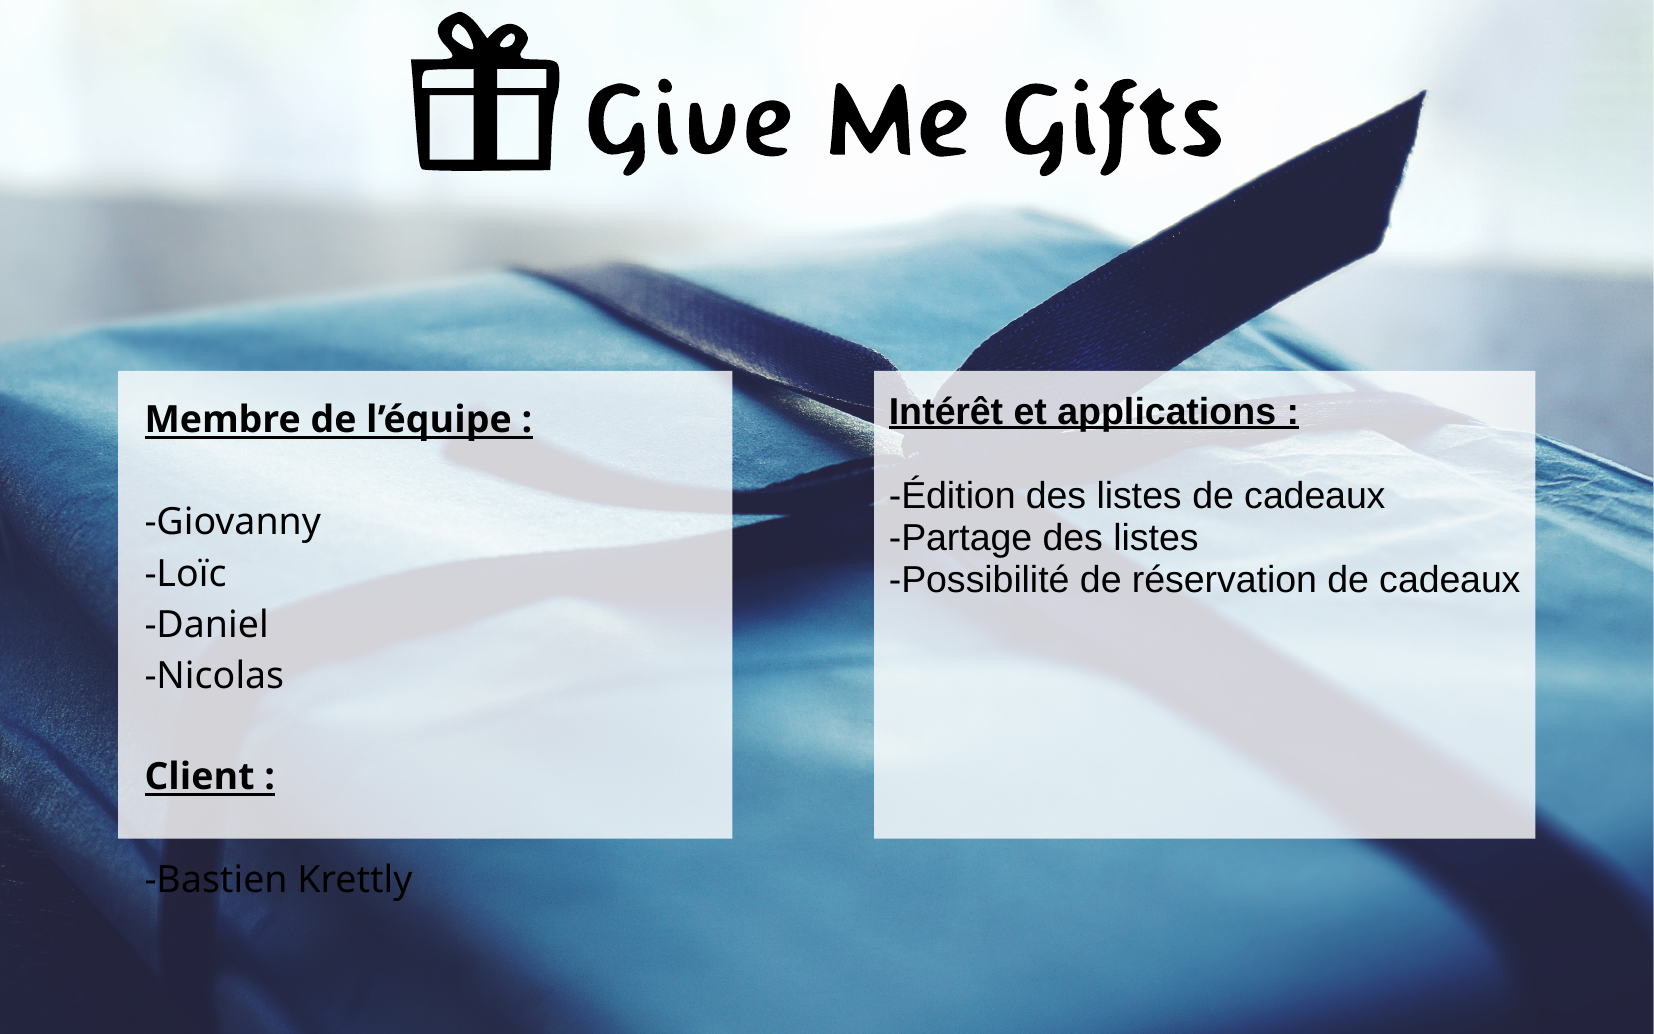

Intérêt et applications :
-Édition de listes de cadeaux
-Partage de listes
-possibilité de réservation de cadeaux
Membre de l’équipe :
-Giovanny
-Loïc
-Daniel
-Nicolas
Client :
-Bastien Krettly
Intérêt et applications :
-Édition des listes de cadeaux
-Partage des listes
-Possibilité de réservation de cadeaux
Membre de l’équipe :
-Giovanny
-Loïc
-Daniel
-Nicolas
Client :
-Bastien Krettly